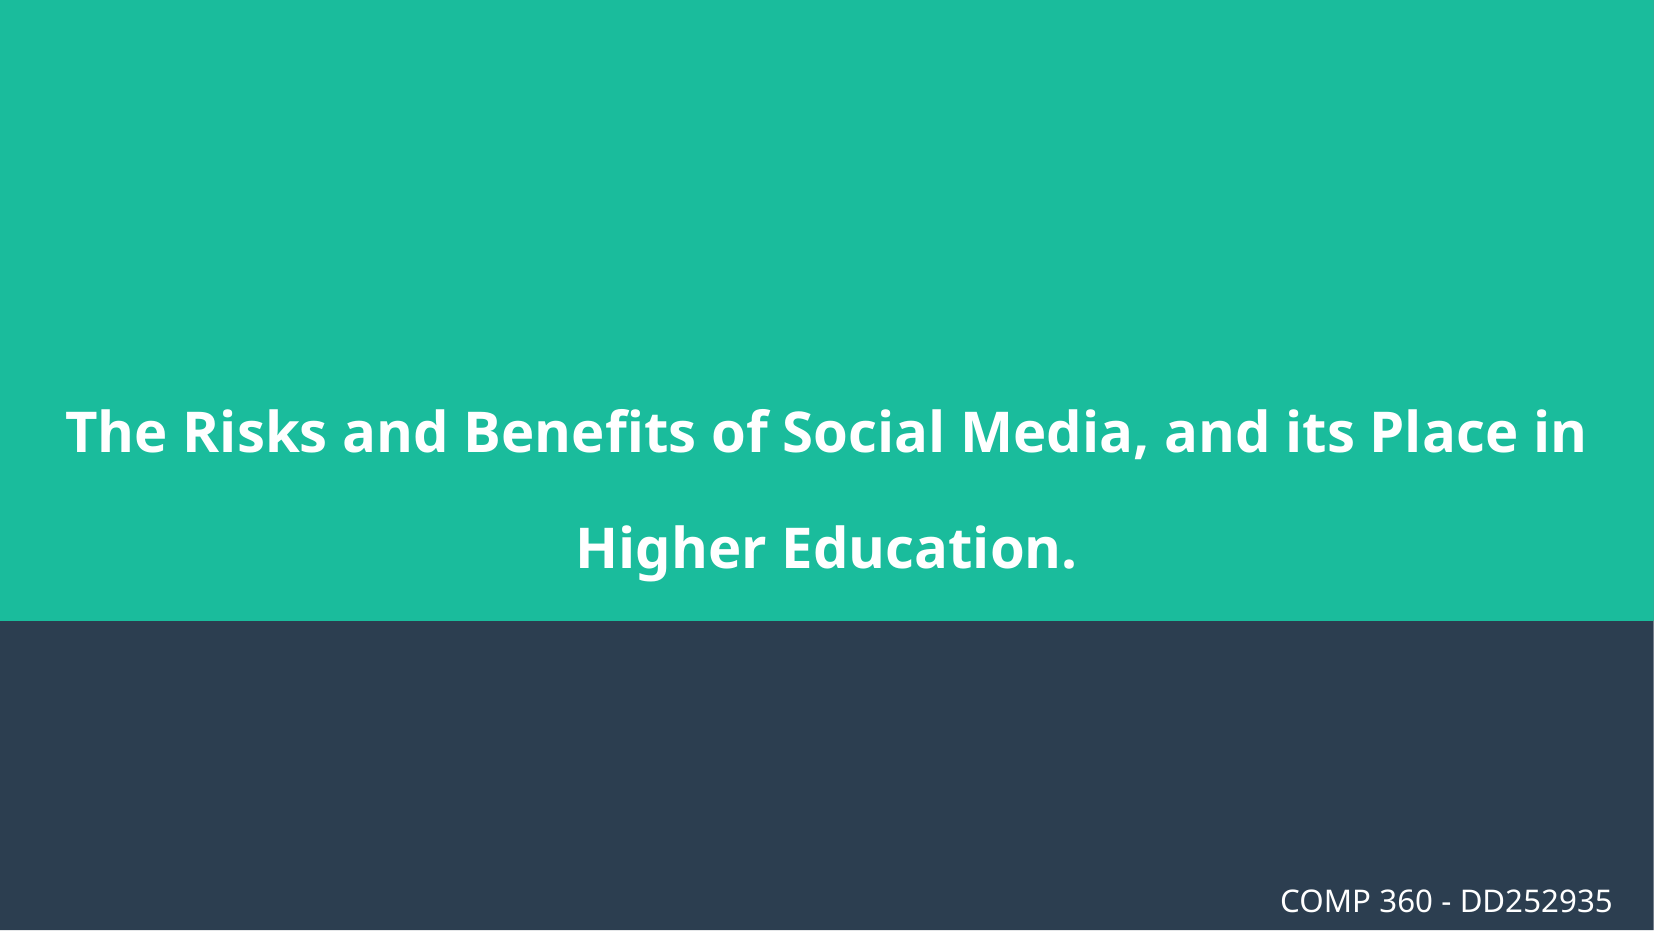

# The Risks and Benefits of Social Media, and its Place in Higher Education.
COMP 360 - DD252935